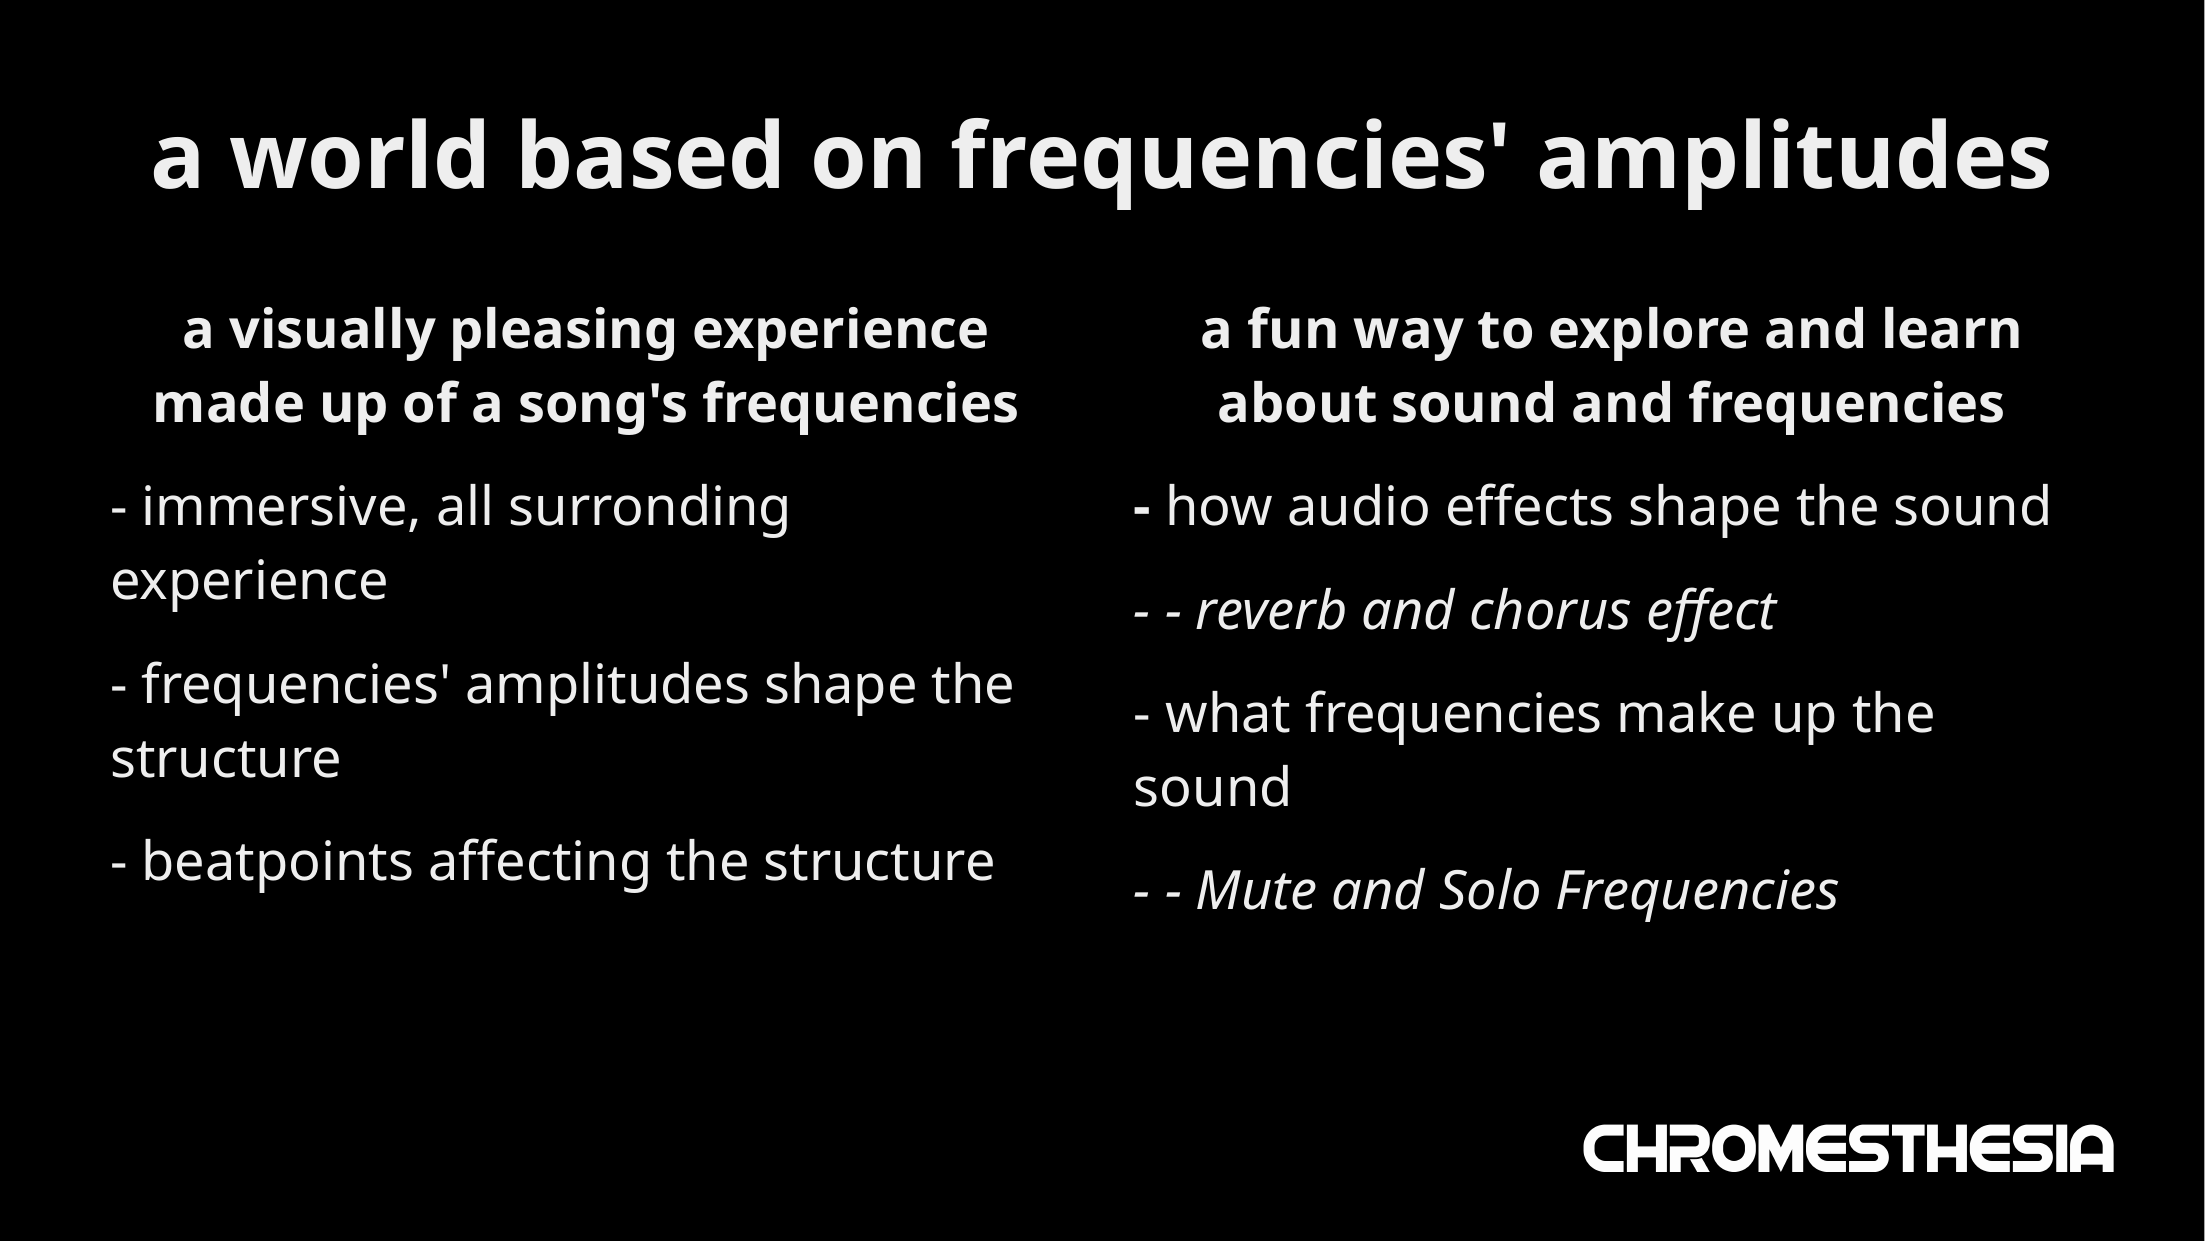

# a world based on frequencies' amplitudes
a visually pleasing experience made up of a song's frequencies
- immersive, all surronding experience
- frequencies' amplitudes shape the structure
- beatpoints affecting the structure
a fun way to explore and learn about sound and frequencies
- how audio effects shape the sound
- - reverb and chorus effect
- what frequencies make up the sound
- - Mute and Solo Frequencies